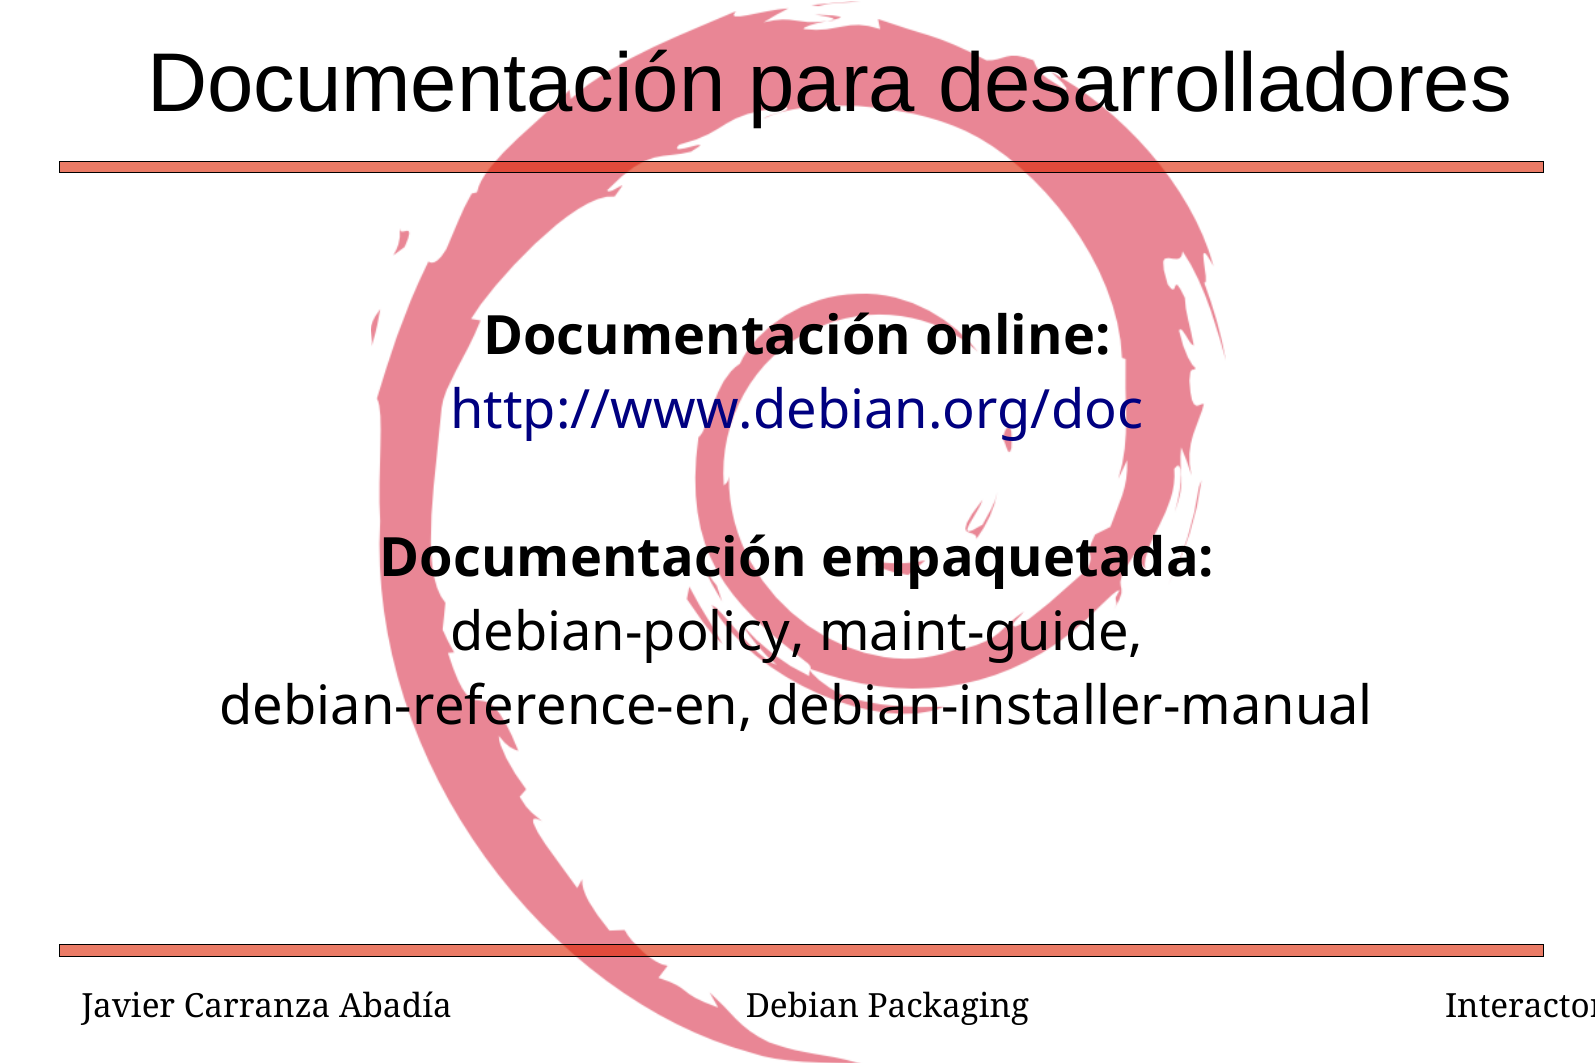

# Documentación para desarrolladores
Documentación online:
http://www.debian.org/doc
Documentación empaquetada:
debian-policy, maint-guide,
debian-reference-en, debian-installer-manual
Javier Carranza Abadía				Debian Packaging 						 Interactors